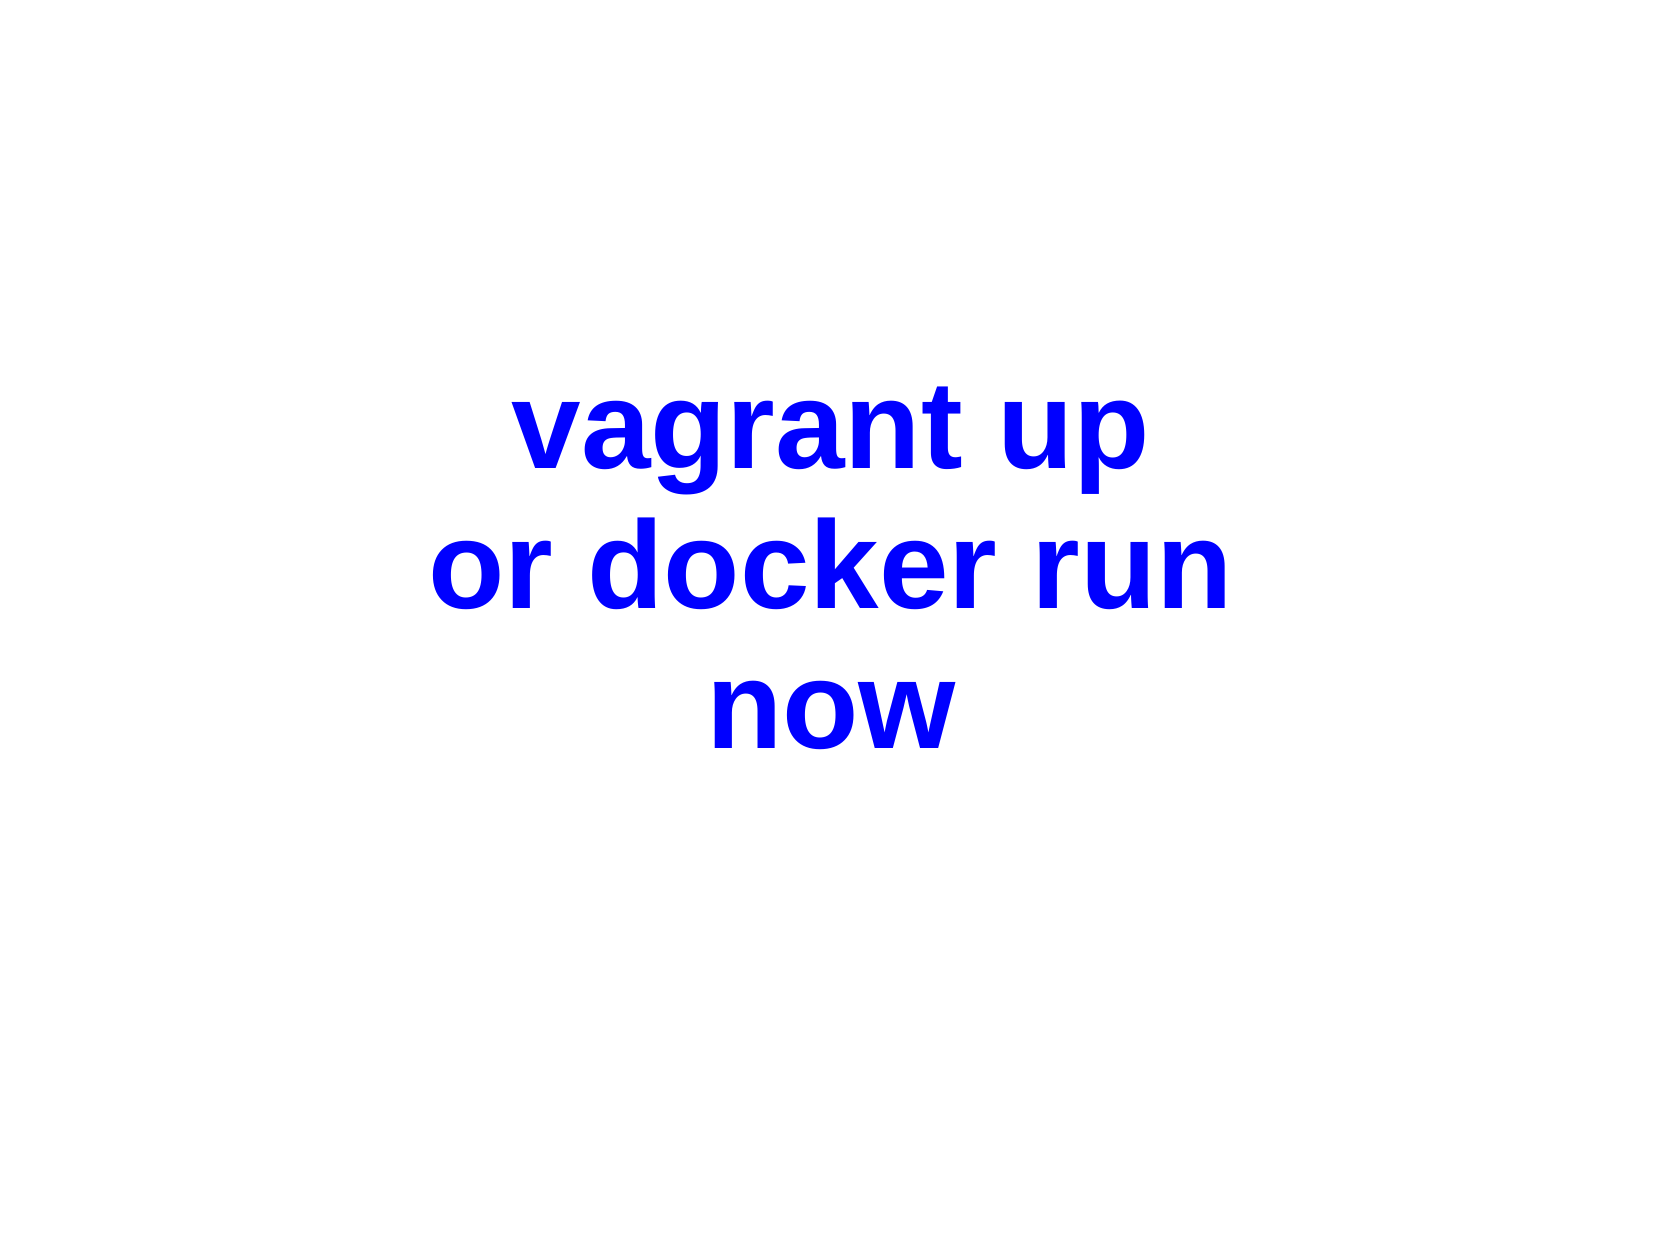

# vagrant up or docker run now